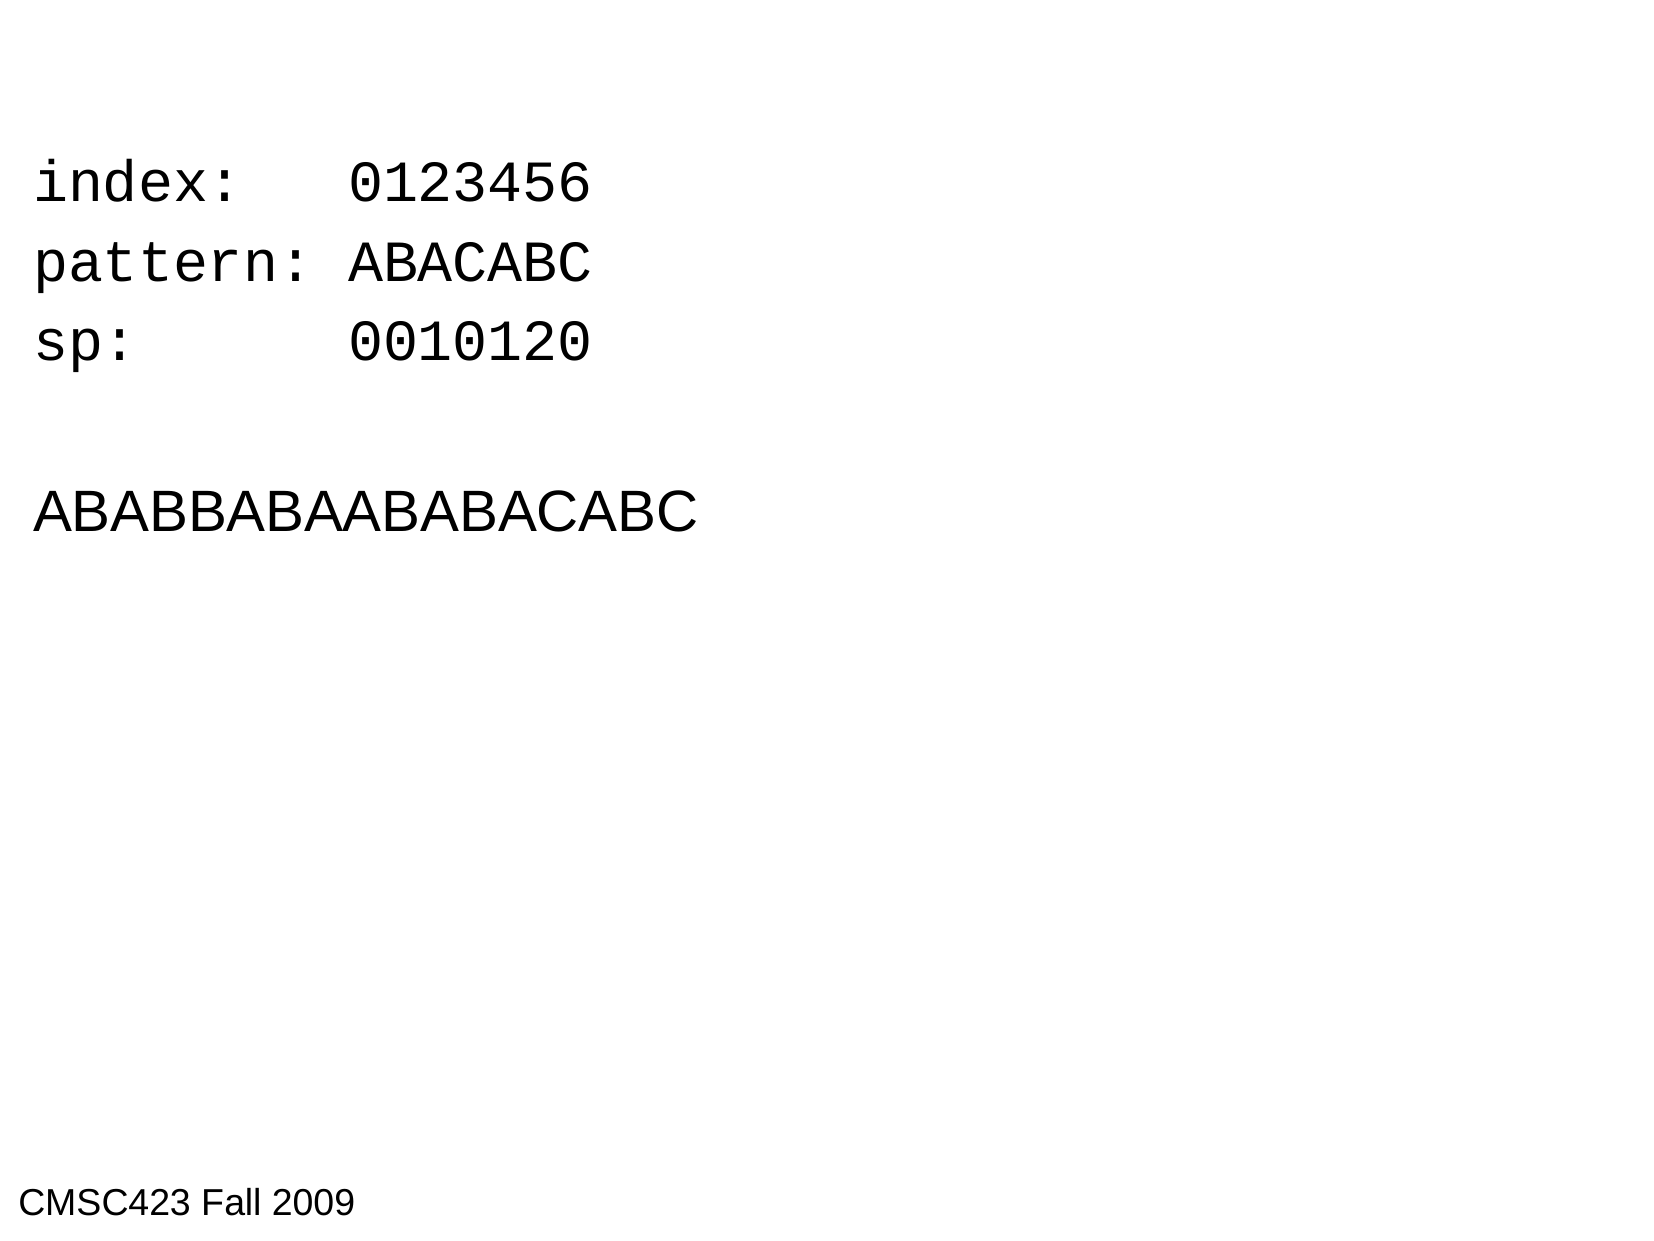

#
index: 0123456
pattern: ABACABC
sp: 0010120
ABABBABAABABACABC
CMSC423 Fall 2009